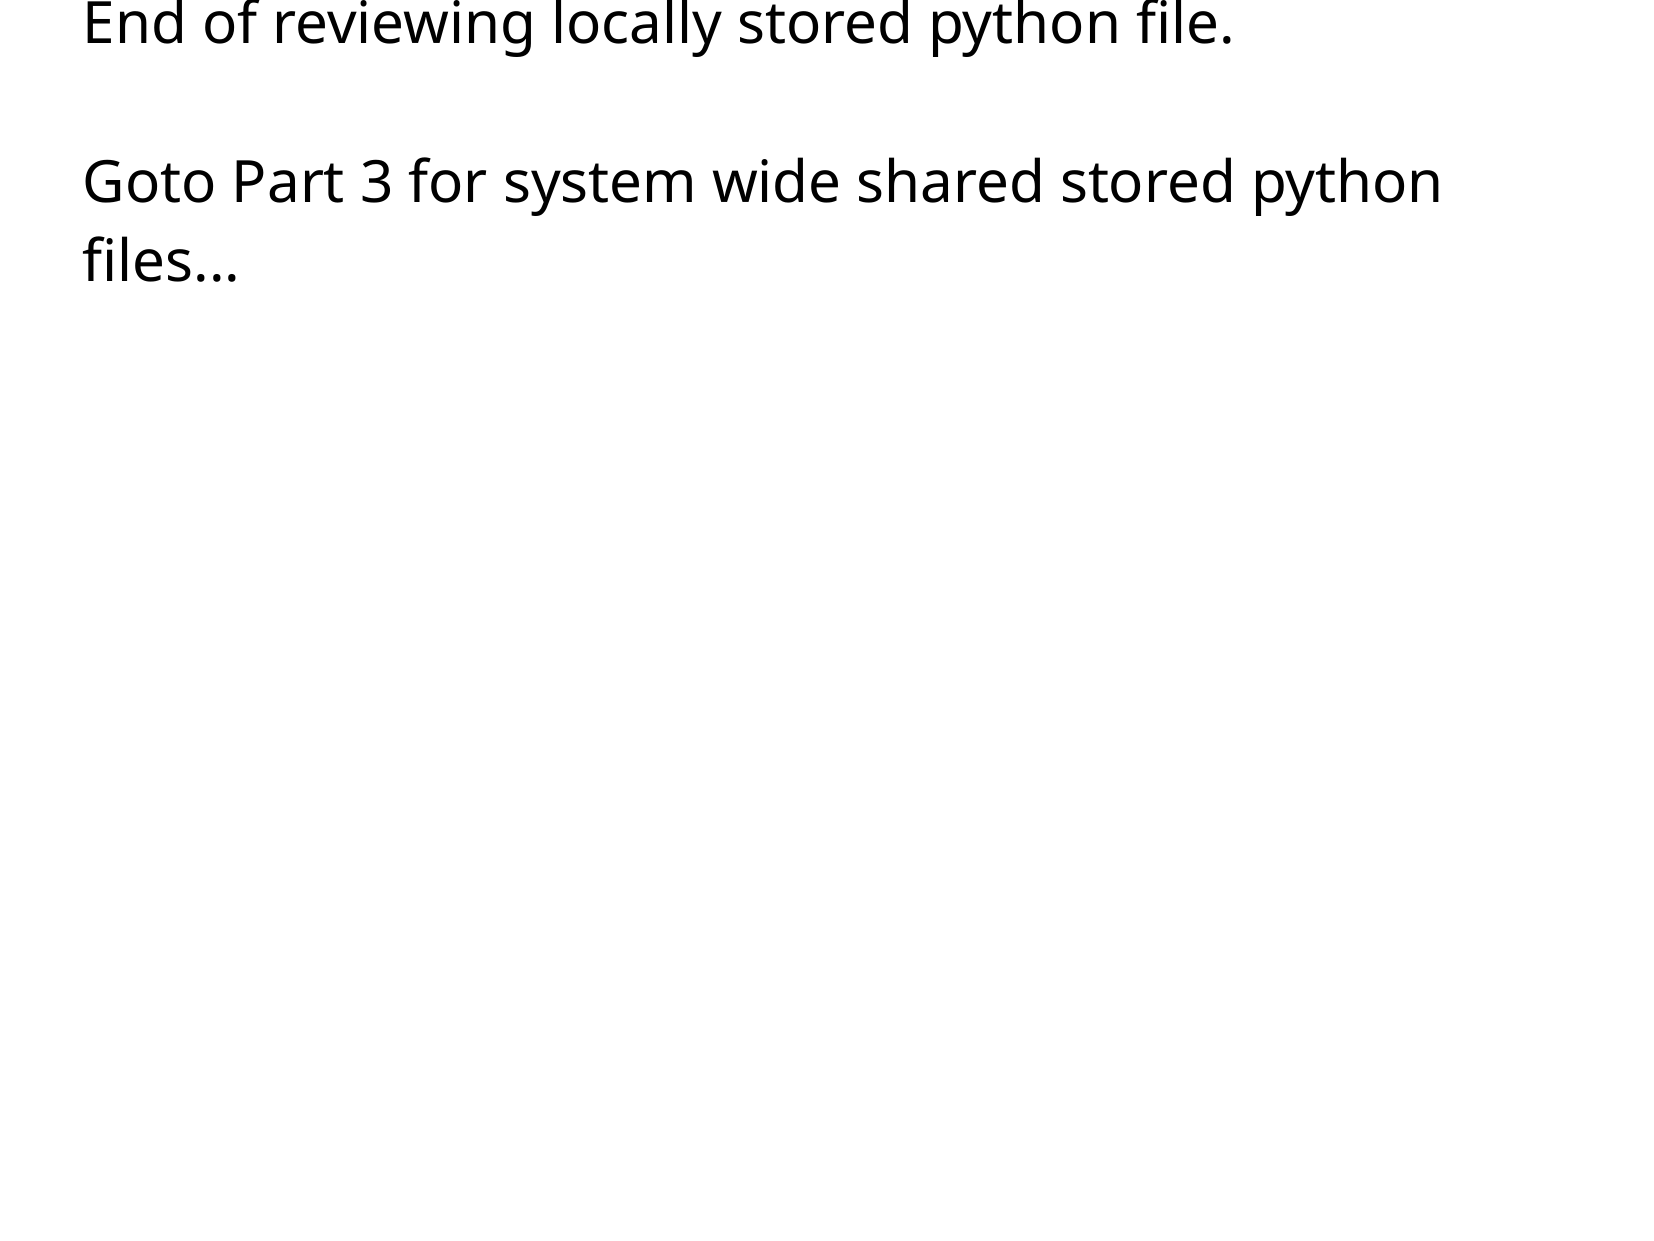

# End of reviewing locally stored python file. Goto Part 3 for system wide shared stored python files...